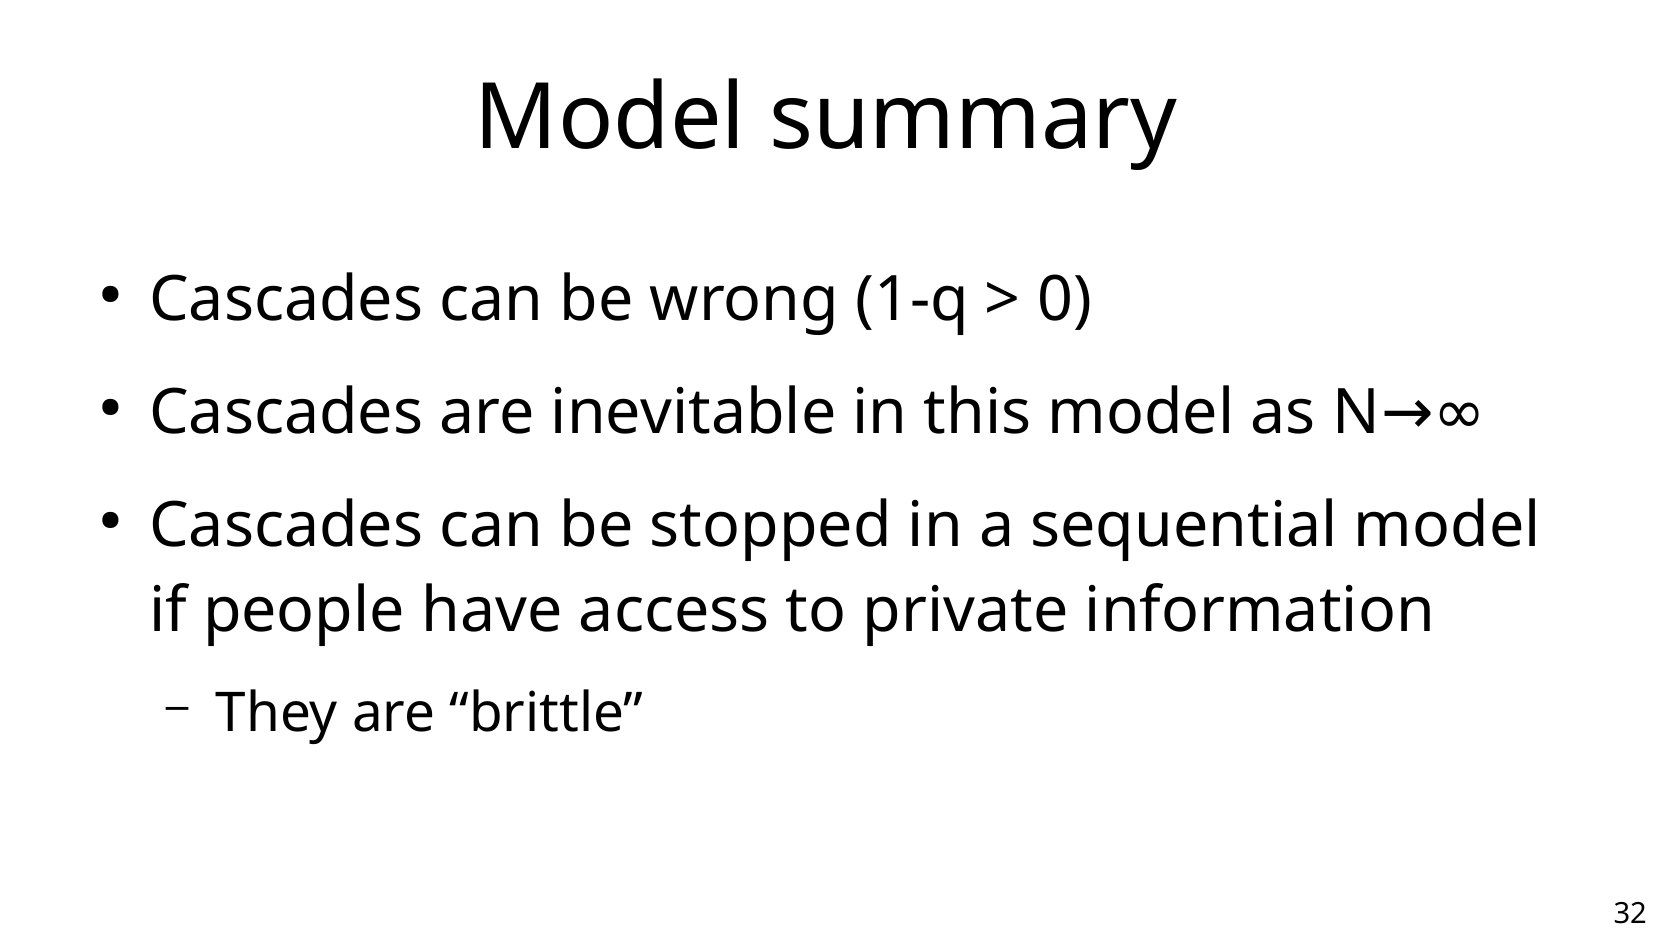

# Model summary
Cascades can be wrong (1-q > 0)
Cascades are inevitable in this model as N→∞
Cascades can be stopped in a sequential model if people have access to private information
They are “brittle”
32